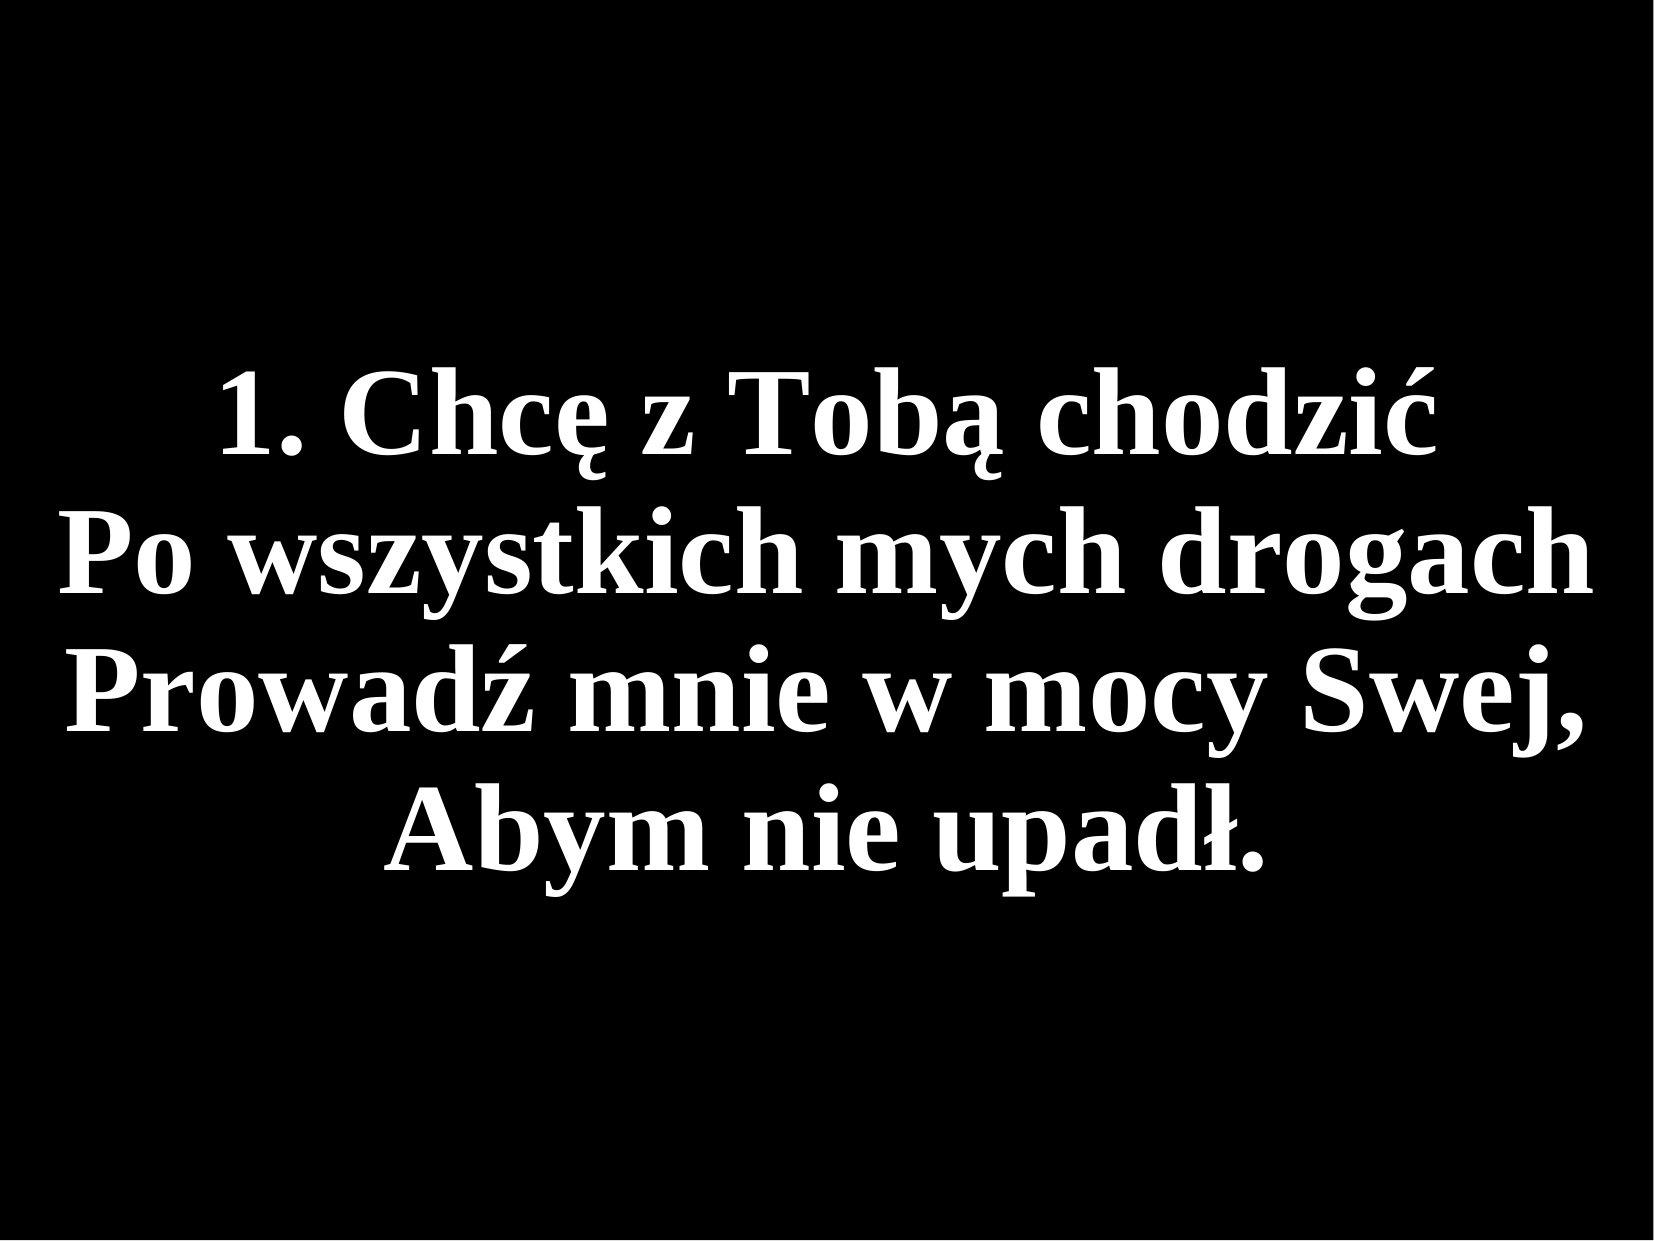

# 1. Chcę z Tobą chodzić Po wszystkich mych drogach Prowadź mnie w mocy Swej, Abym nie upadł.